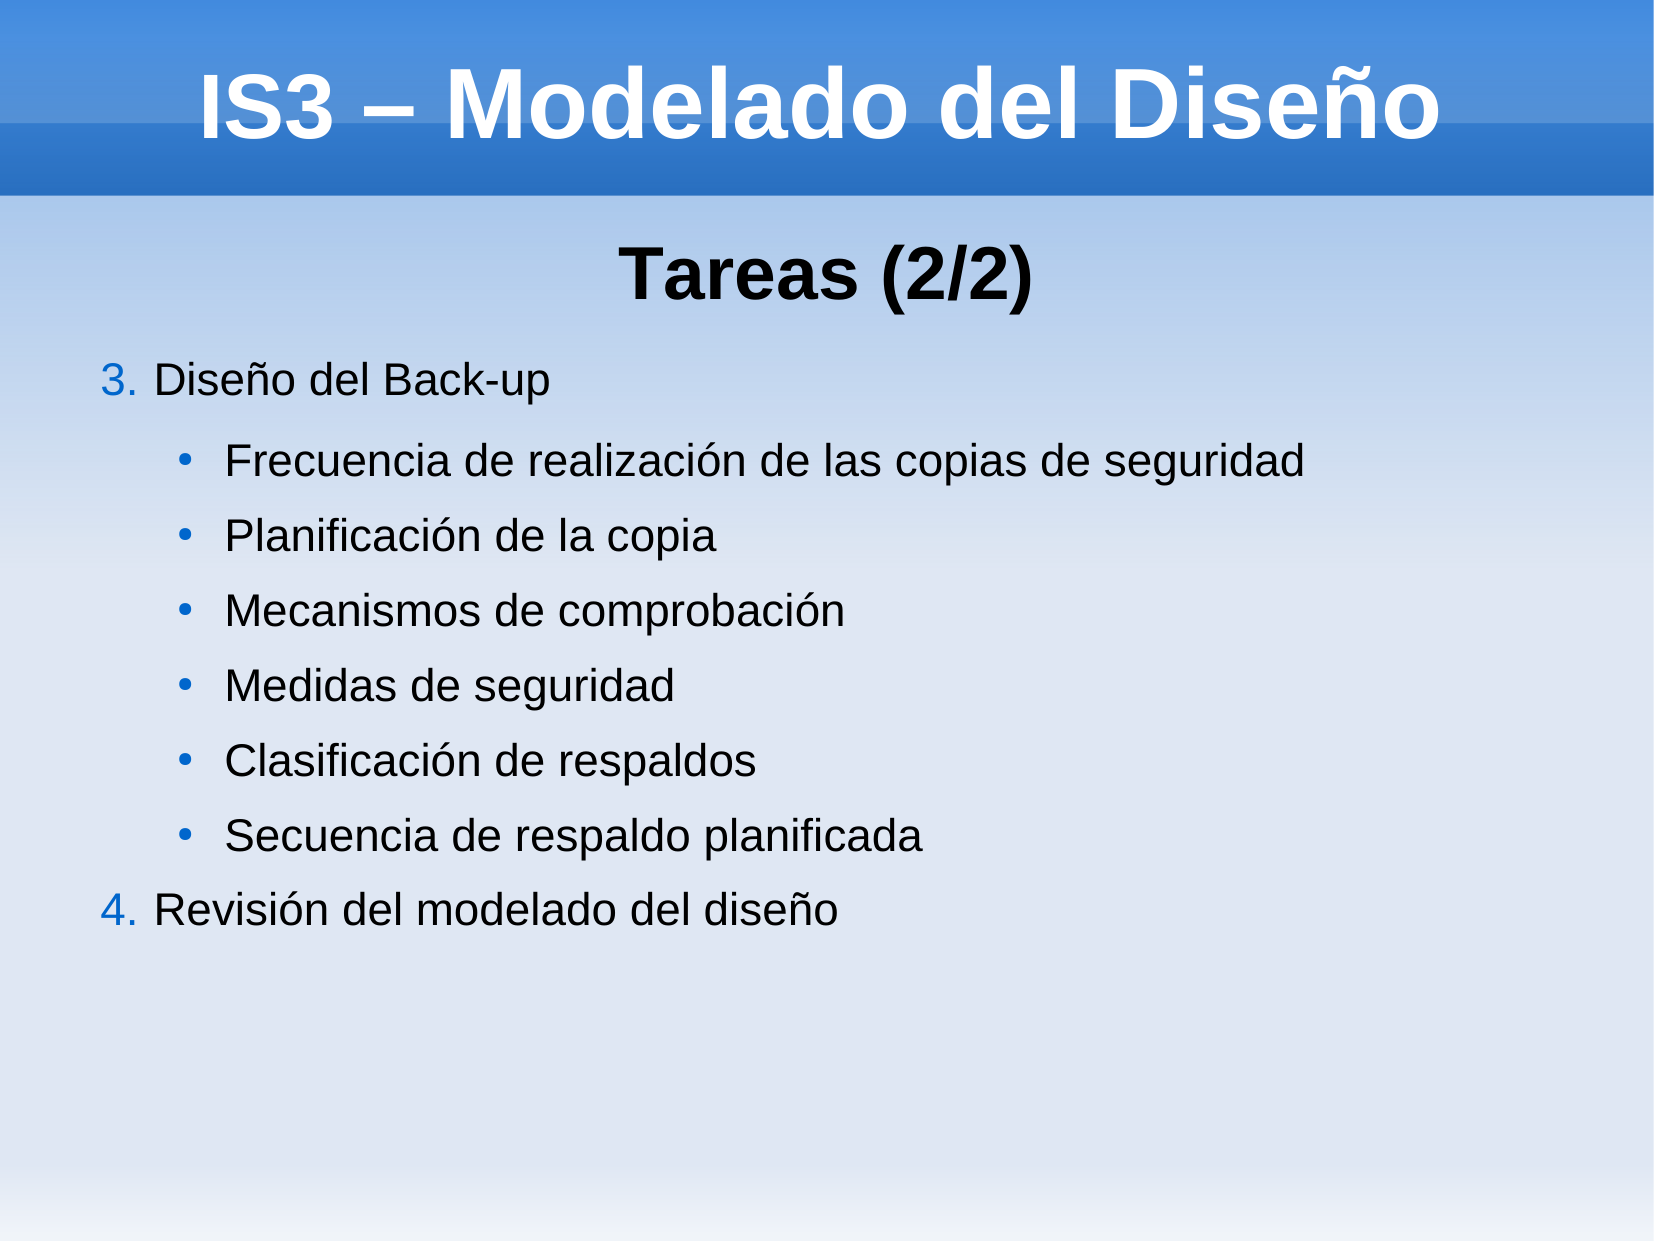

# IS3 – Modelado del Diseño
Tareas (2/2)
Diseño del Back-up
Frecuencia de realización de las copias de seguridad
Planificación de la copia
Mecanismos de comprobación
Medidas de seguridad
Clasificación de respaldos
Secuencia de respaldo planificada
Revisión del modelado del diseño